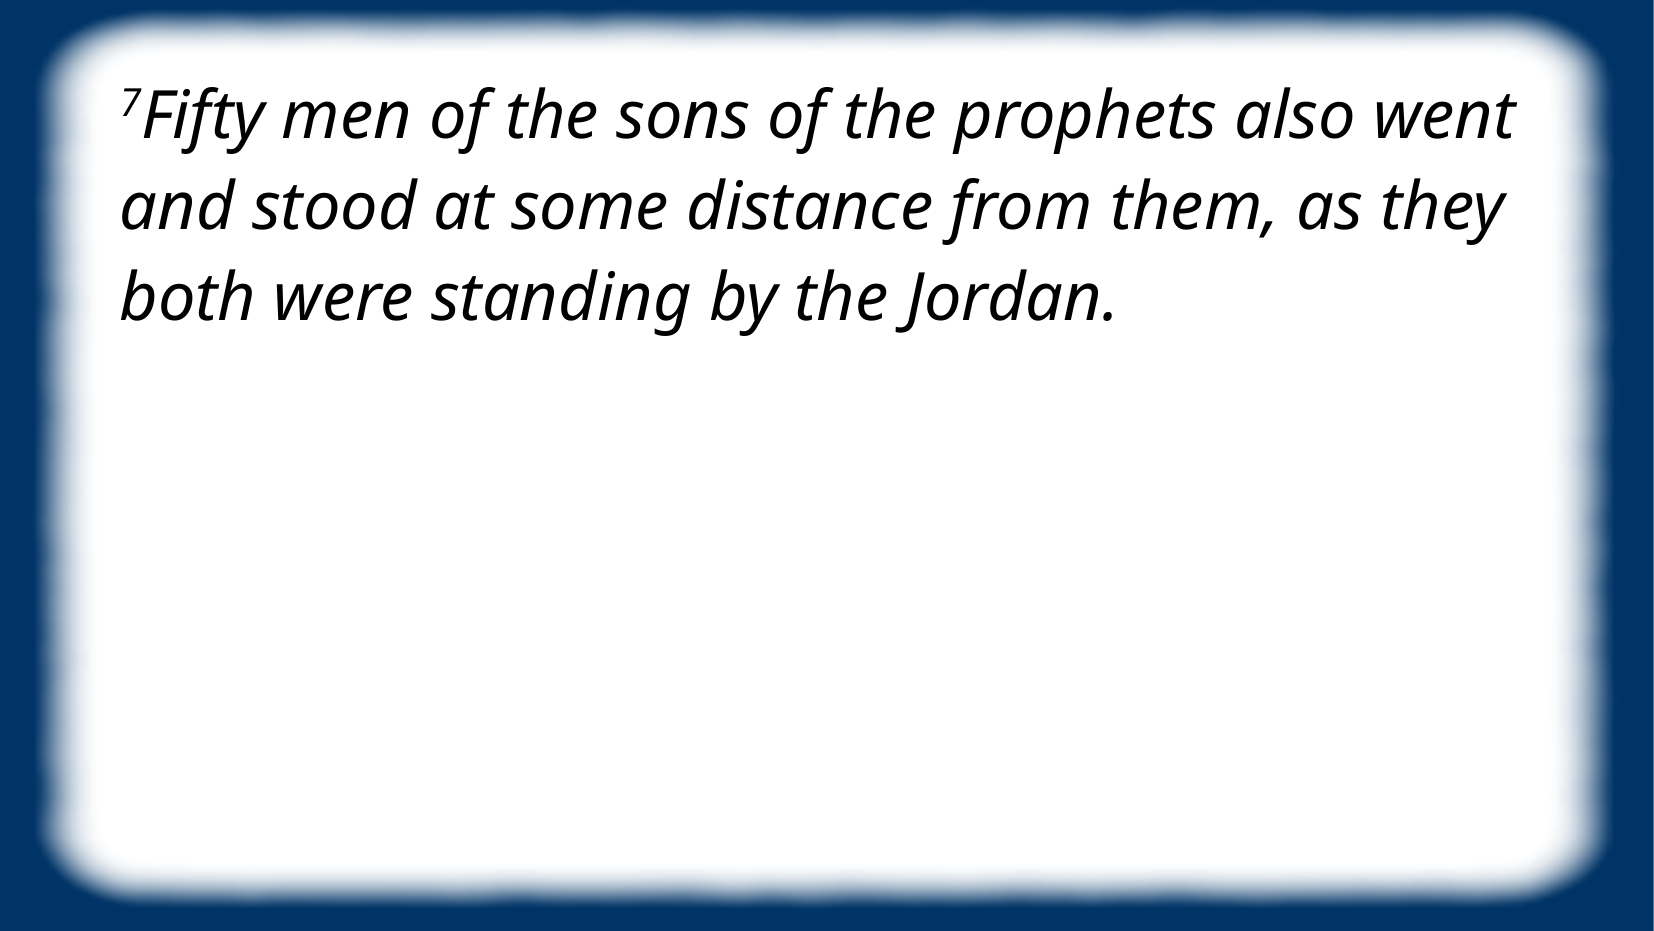

7Fifty men of the sons of the prophets also went and stood at some distance from them, as they both were standing by the Jordan.